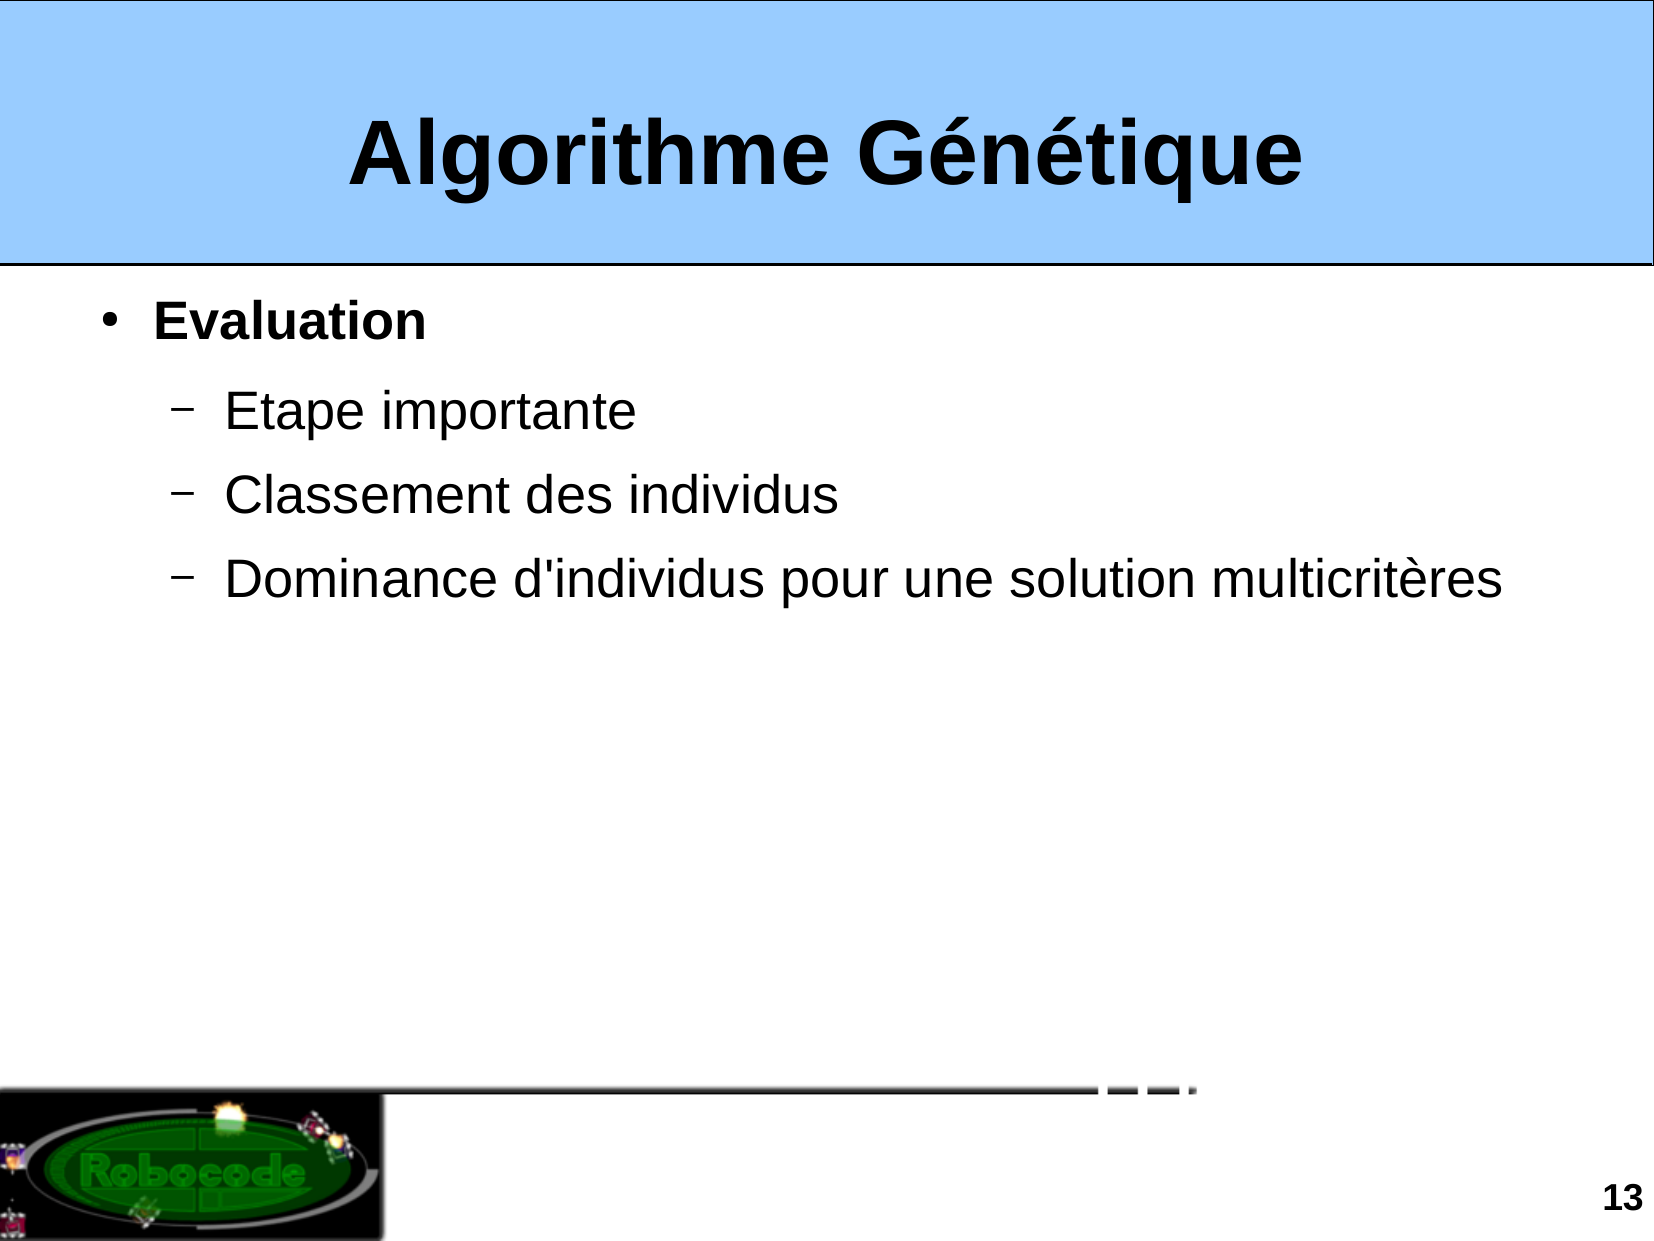

# Algorithme Génétique
Evaluation
Etape importante
Classement des individus
Dominance d'individus pour une solution multicritères